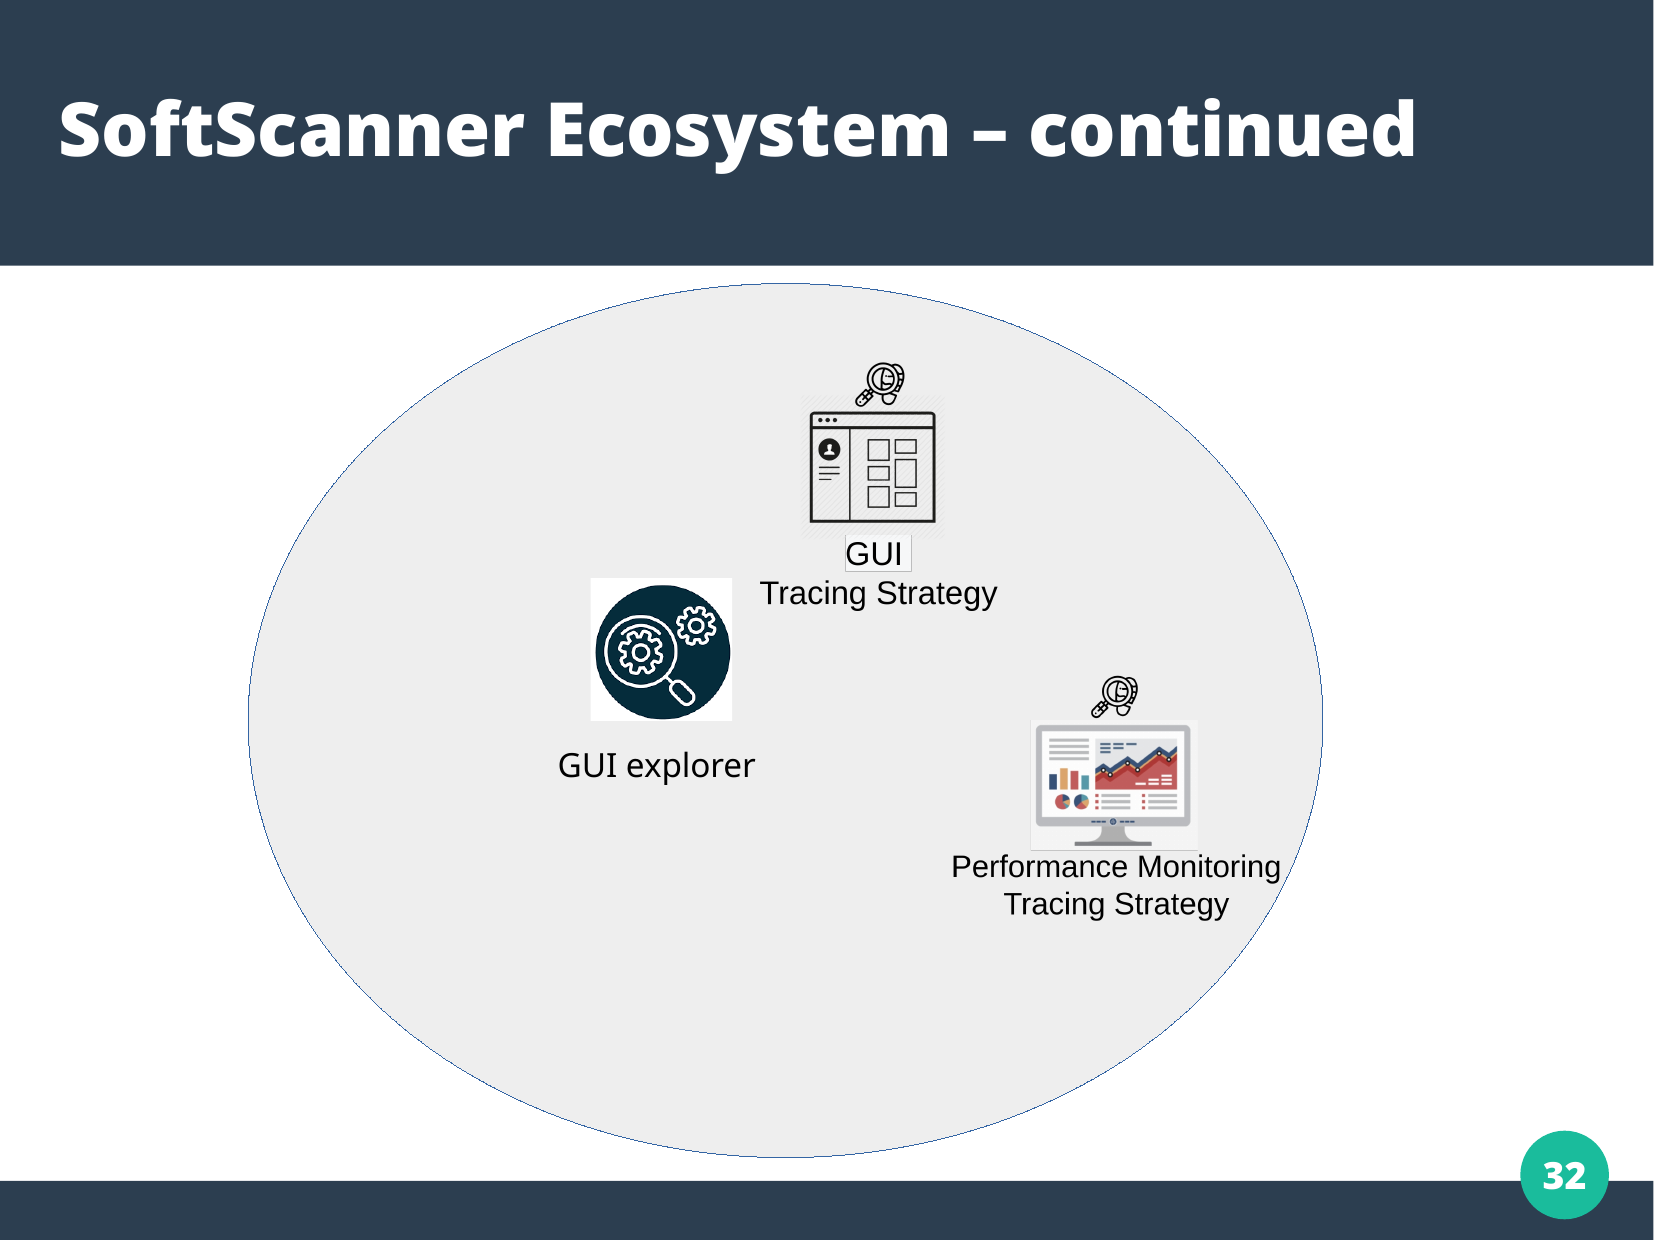

# SoftScanner Ecosystem – continued
GUI explorer
32